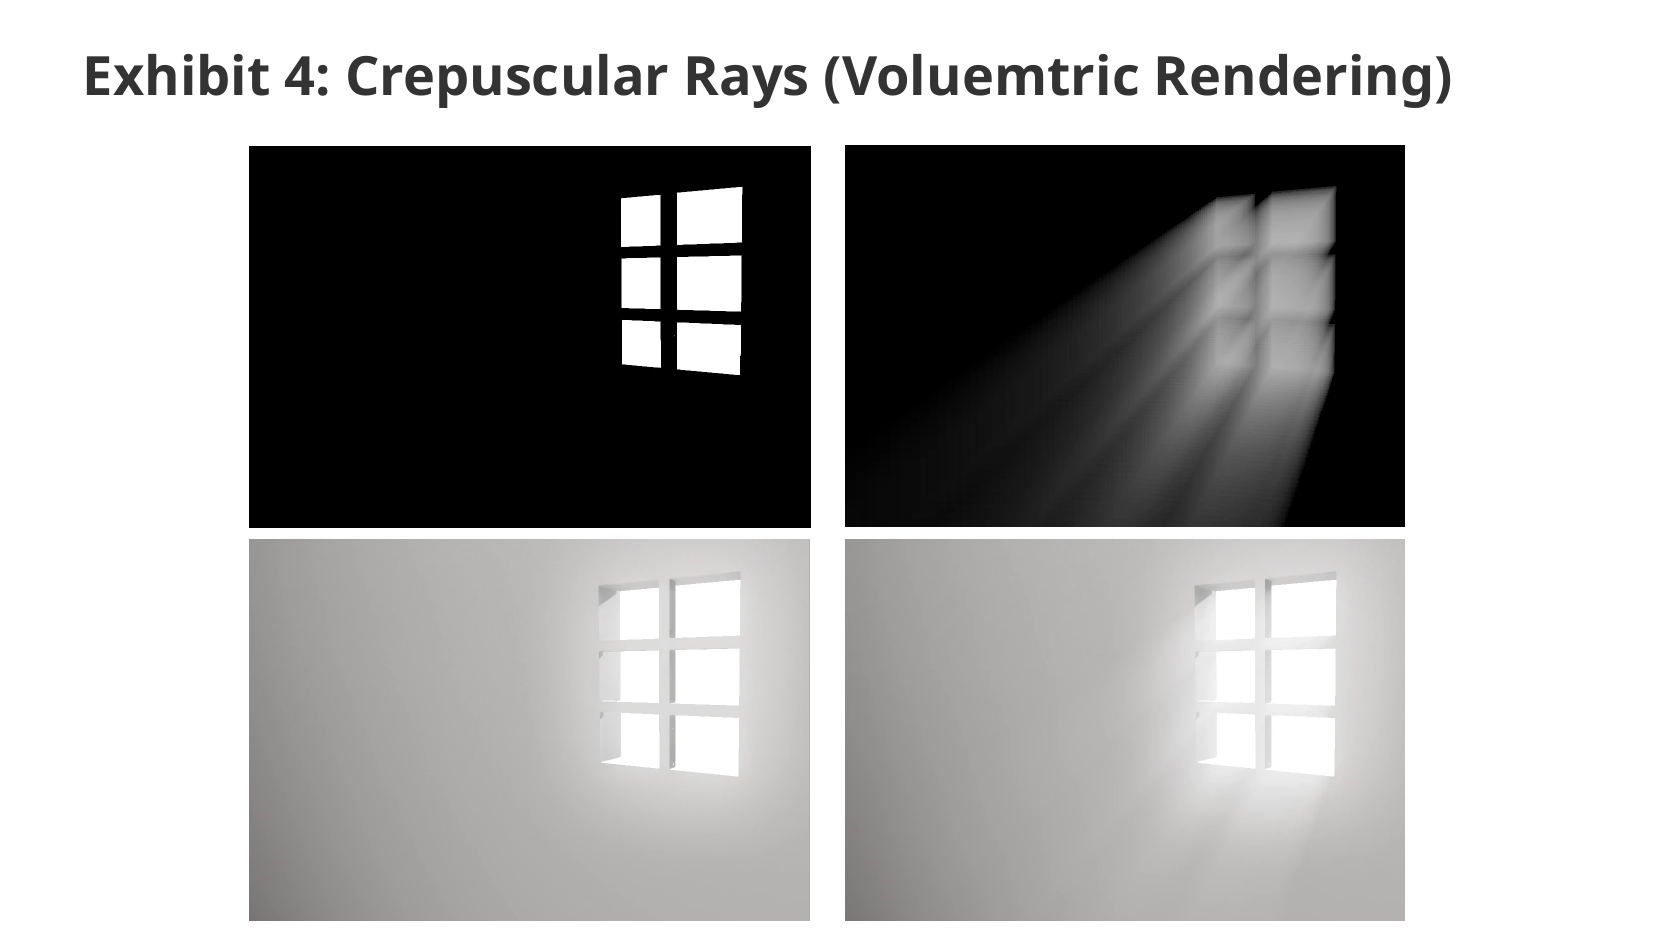

# Exhibit 4: Crepuscular Rays (Voluemtric Rendering)